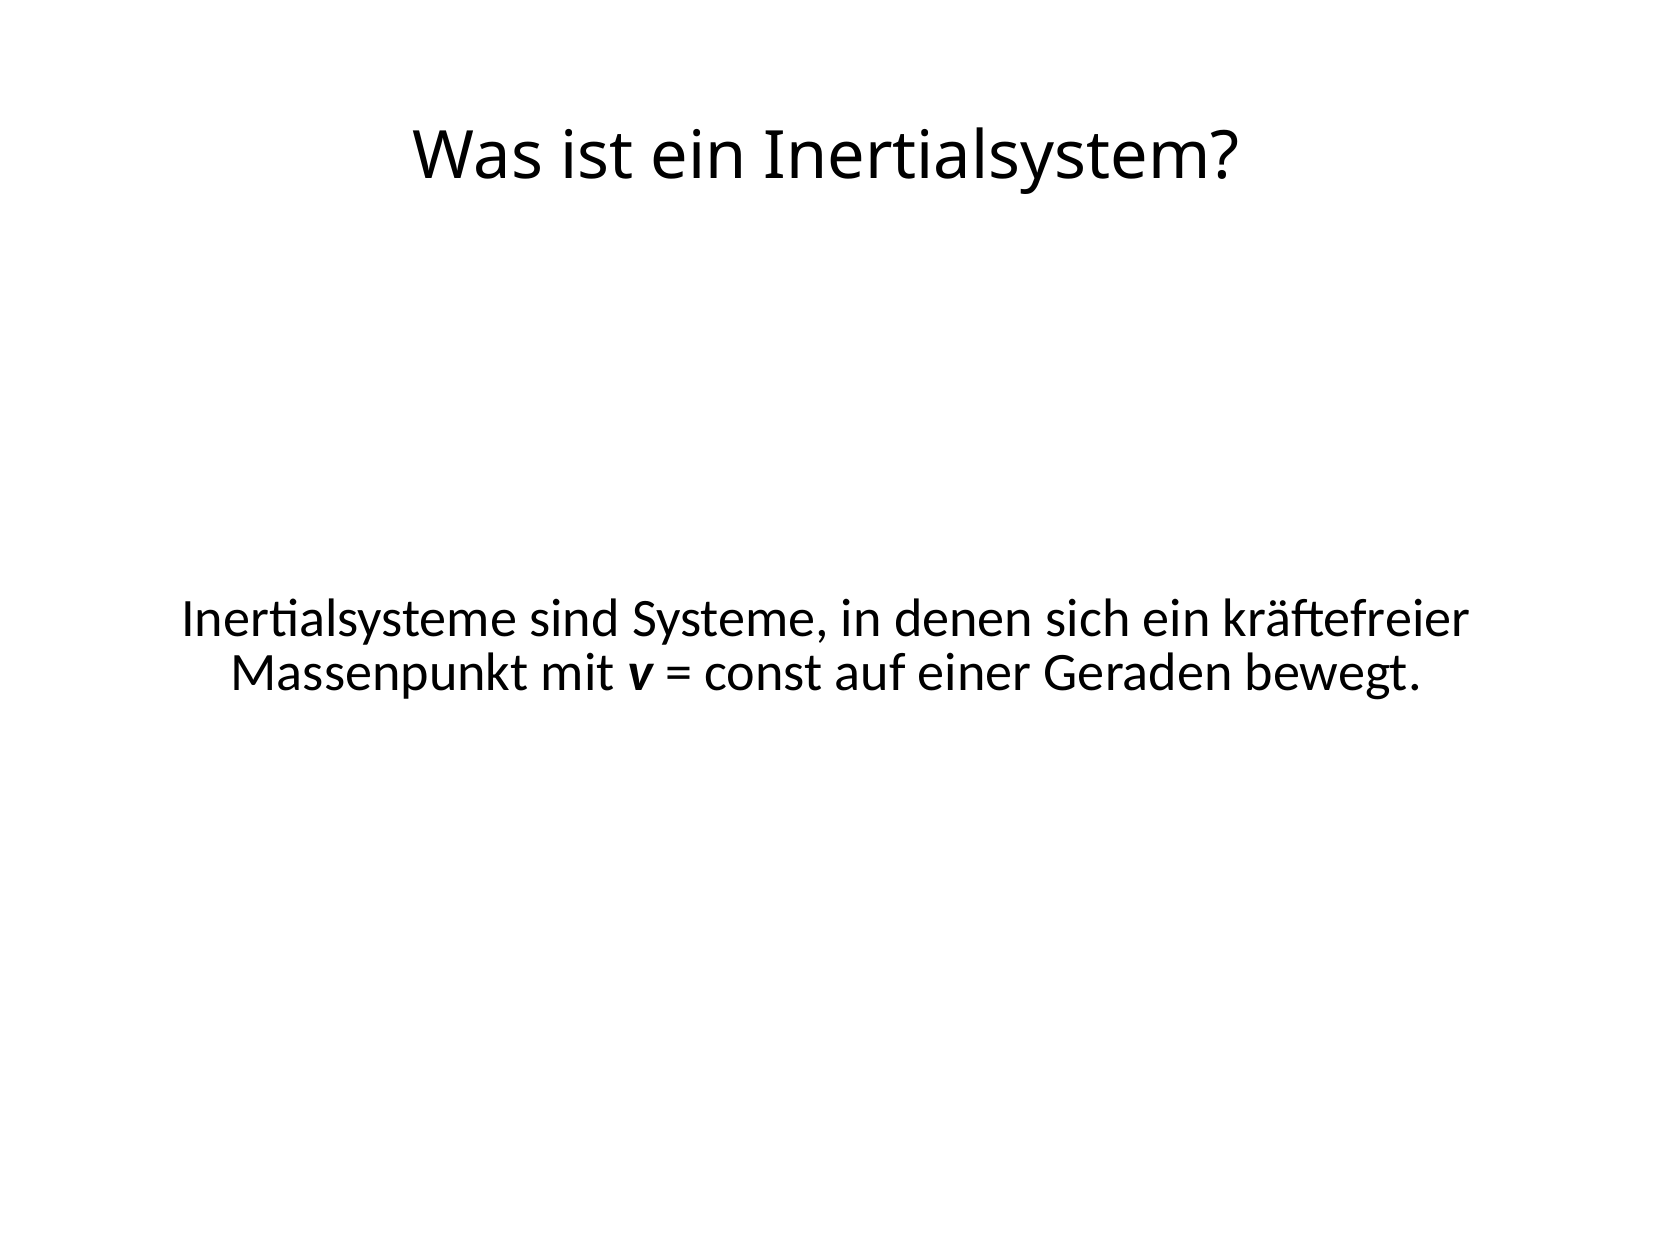

# Was ist ein Inertialsystem?
Inertialsysteme sind Systeme, in denen sich ein kräftefreier Massenpunkt mit v = const auf einer Geraden bewegt.